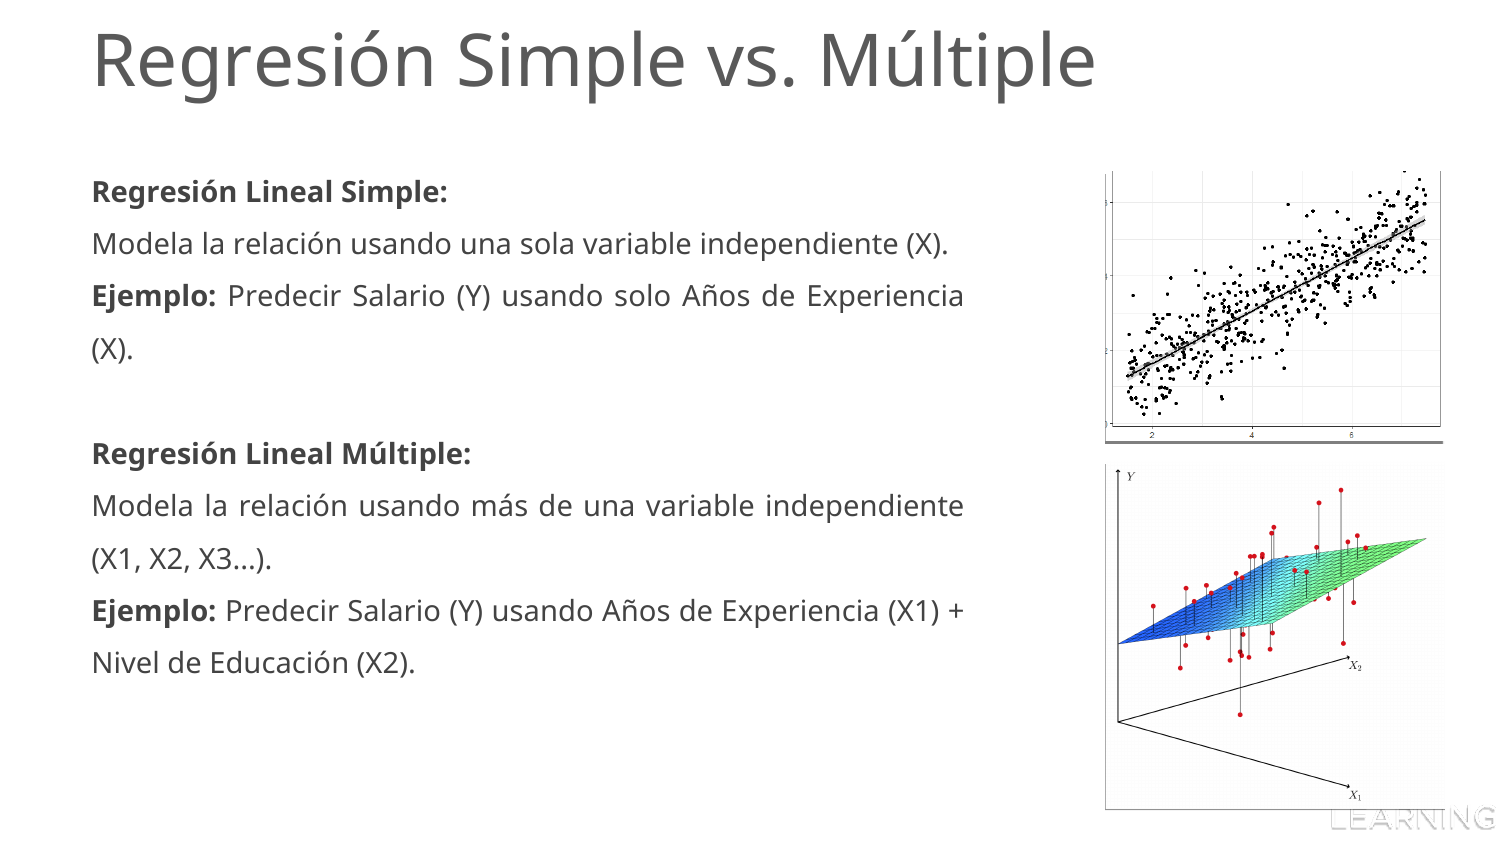

Regresión Simple vs. Múltiple
Regresión Lineal Simple:
Modela la relación usando una sola variable independiente (X).
Ejemplo: Predecir Salario (Y) usando solo Años de Experiencia (X).
Regresión Lineal Múltiple:
Modela la relación usando más de una variable independiente (X1, X2, X3...).
Ejemplo: Predecir Salario (Y) usando Años de Experiencia (X1) + Nivel de Educación (X2).